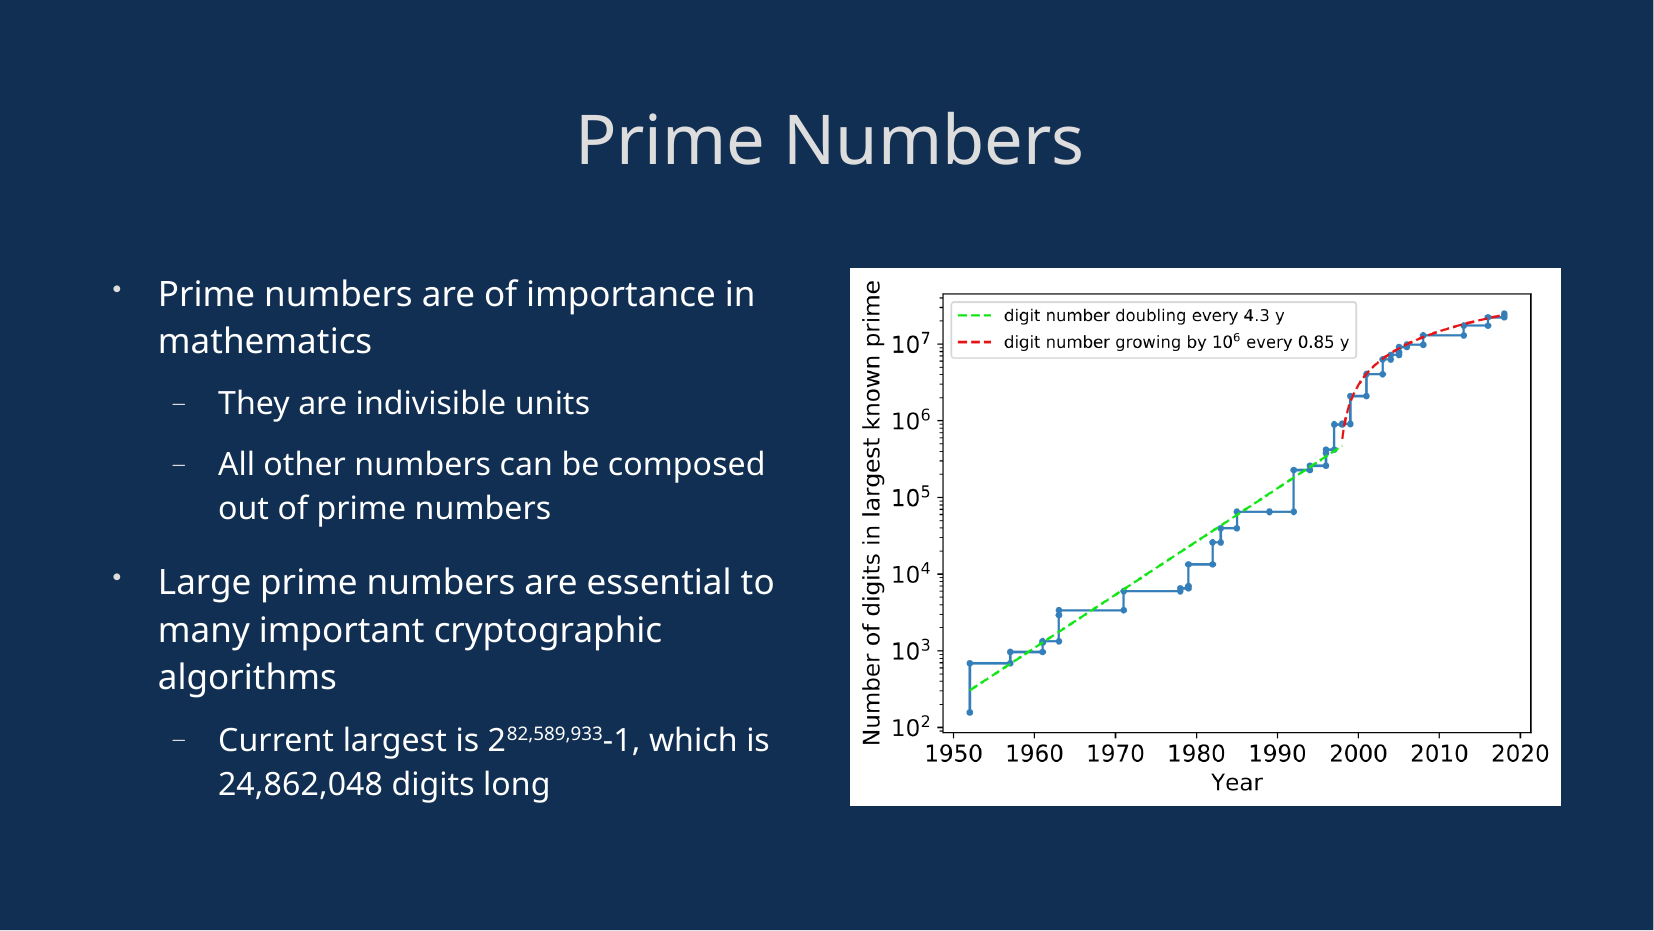

# Prime Numbers
Prime numbers are of importance in mathematics
They are indivisible units
All other numbers can be composed out of prime numbers
Large prime numbers are essential to many important cryptographic algorithms
Current largest is 282,589,933-1, which is 24,862,048 digits long